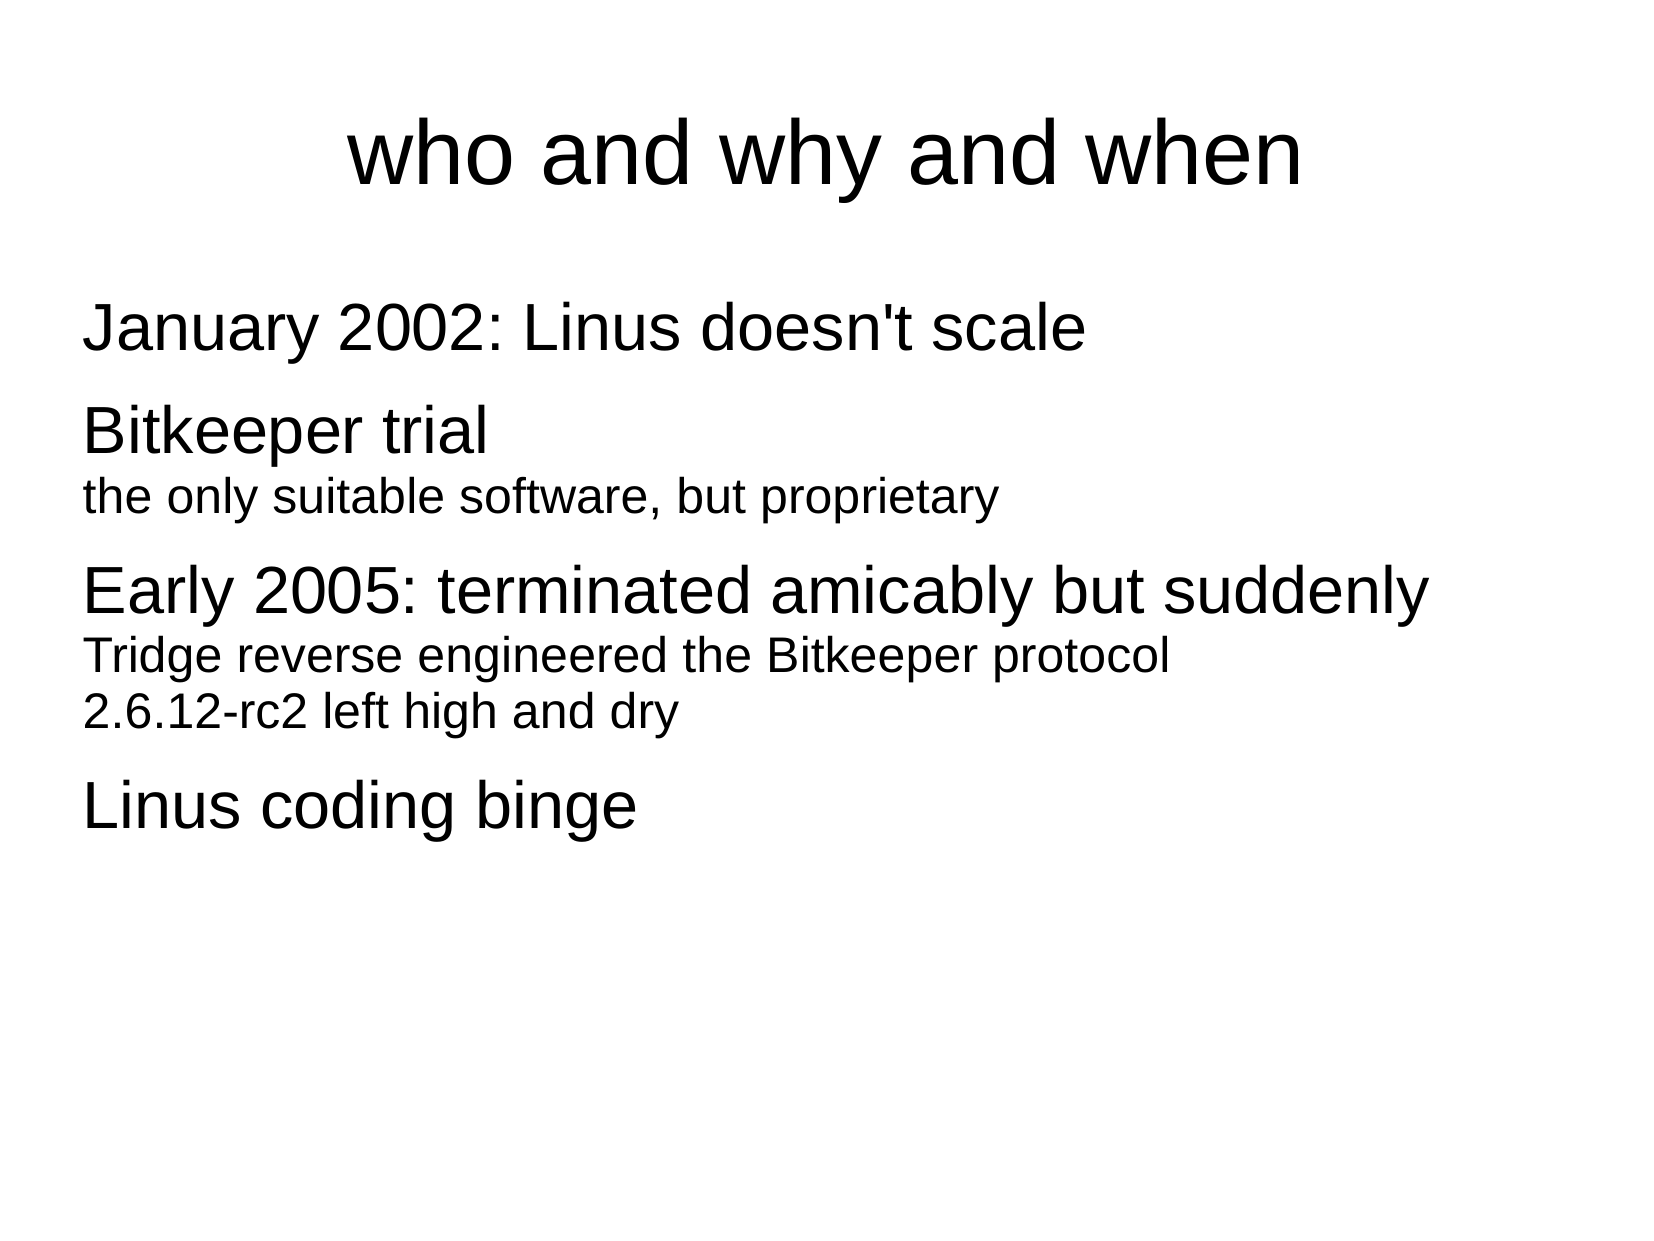

# who and why and when
January 2002: Linus doesn't scale
Bitkeeper trial
the only suitable software, but proprietary
Early 2005: terminated amicably but suddenly
Tridge reverse engineered the Bitkeeper protocol
2.6.12-rc2 left high and dry
Linus coding binge